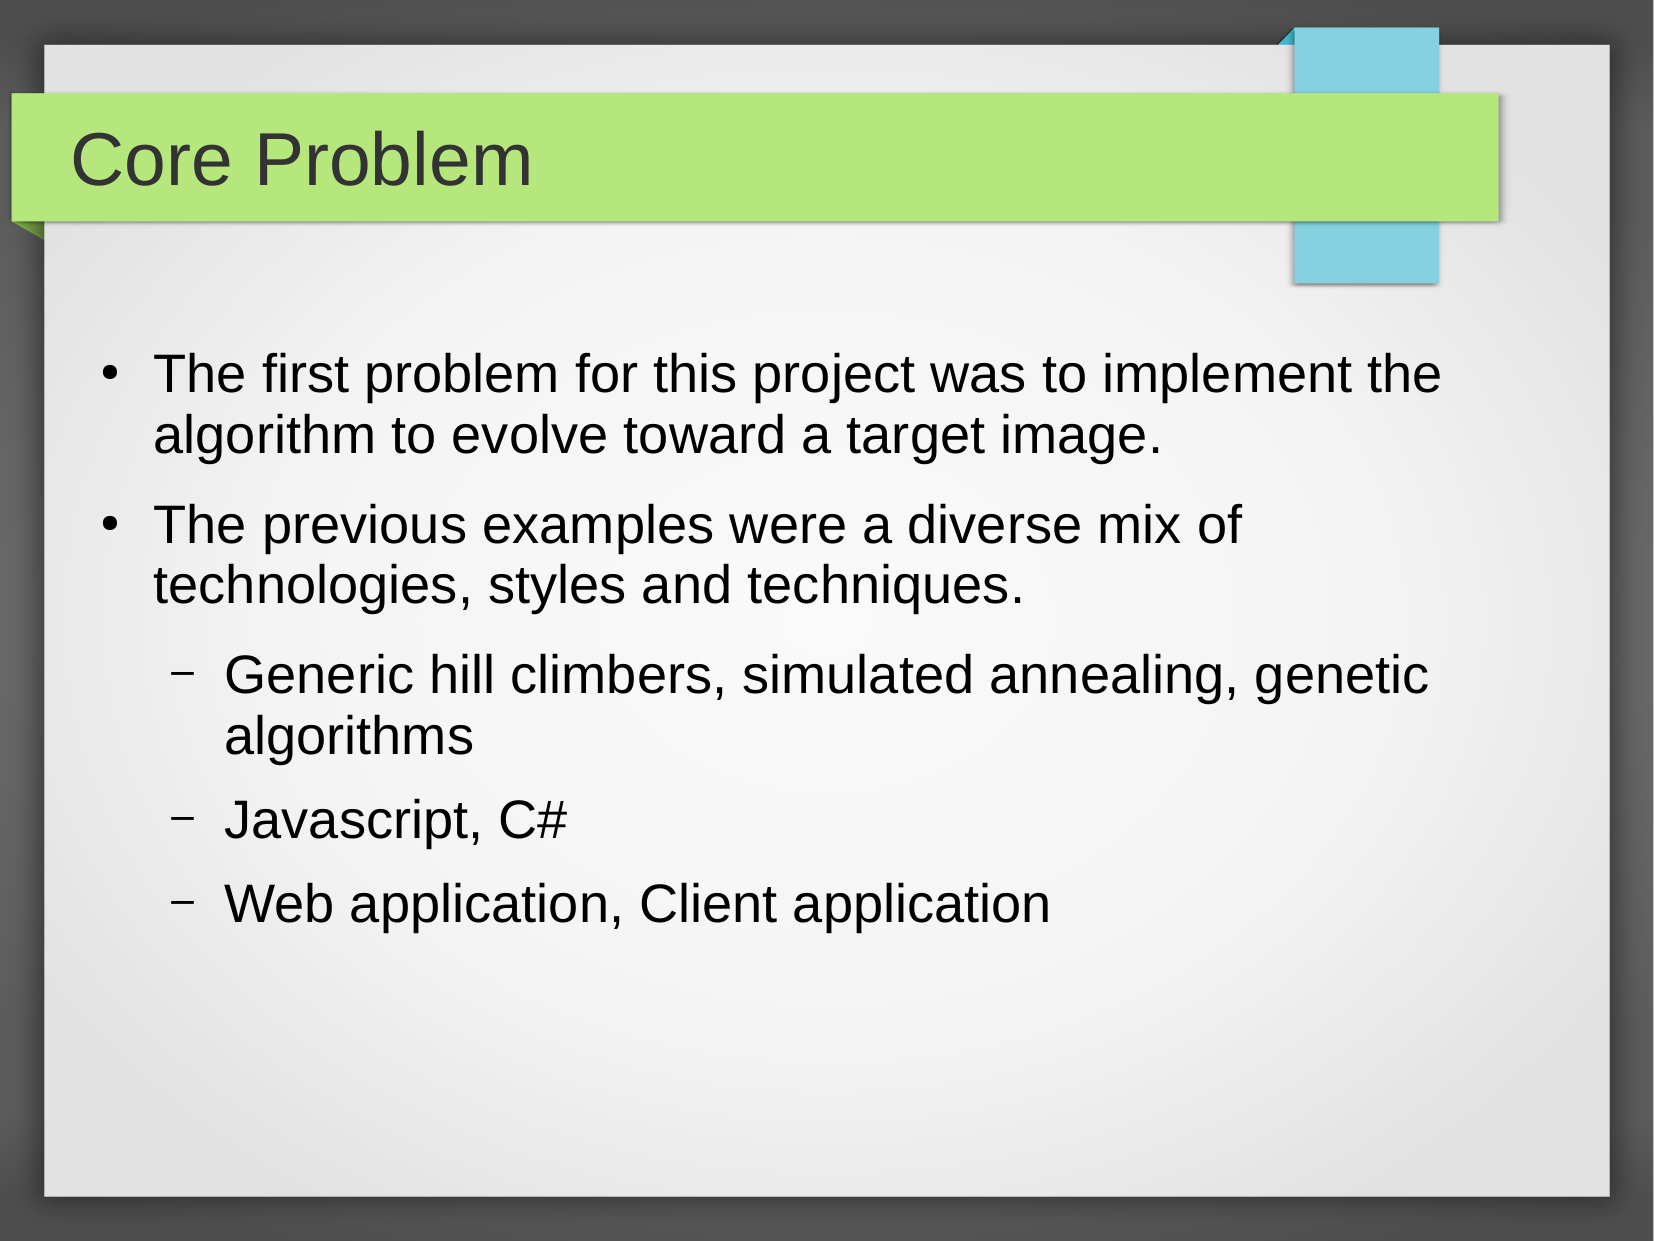

# Core Problem
The first problem for this project was to implement the algorithm to evolve toward a target image.
The previous examples were a diverse mix of technologies, styles and techniques.
Generic hill climbers, simulated annealing, genetic algorithms
Javascript, C#
Web application, Client application